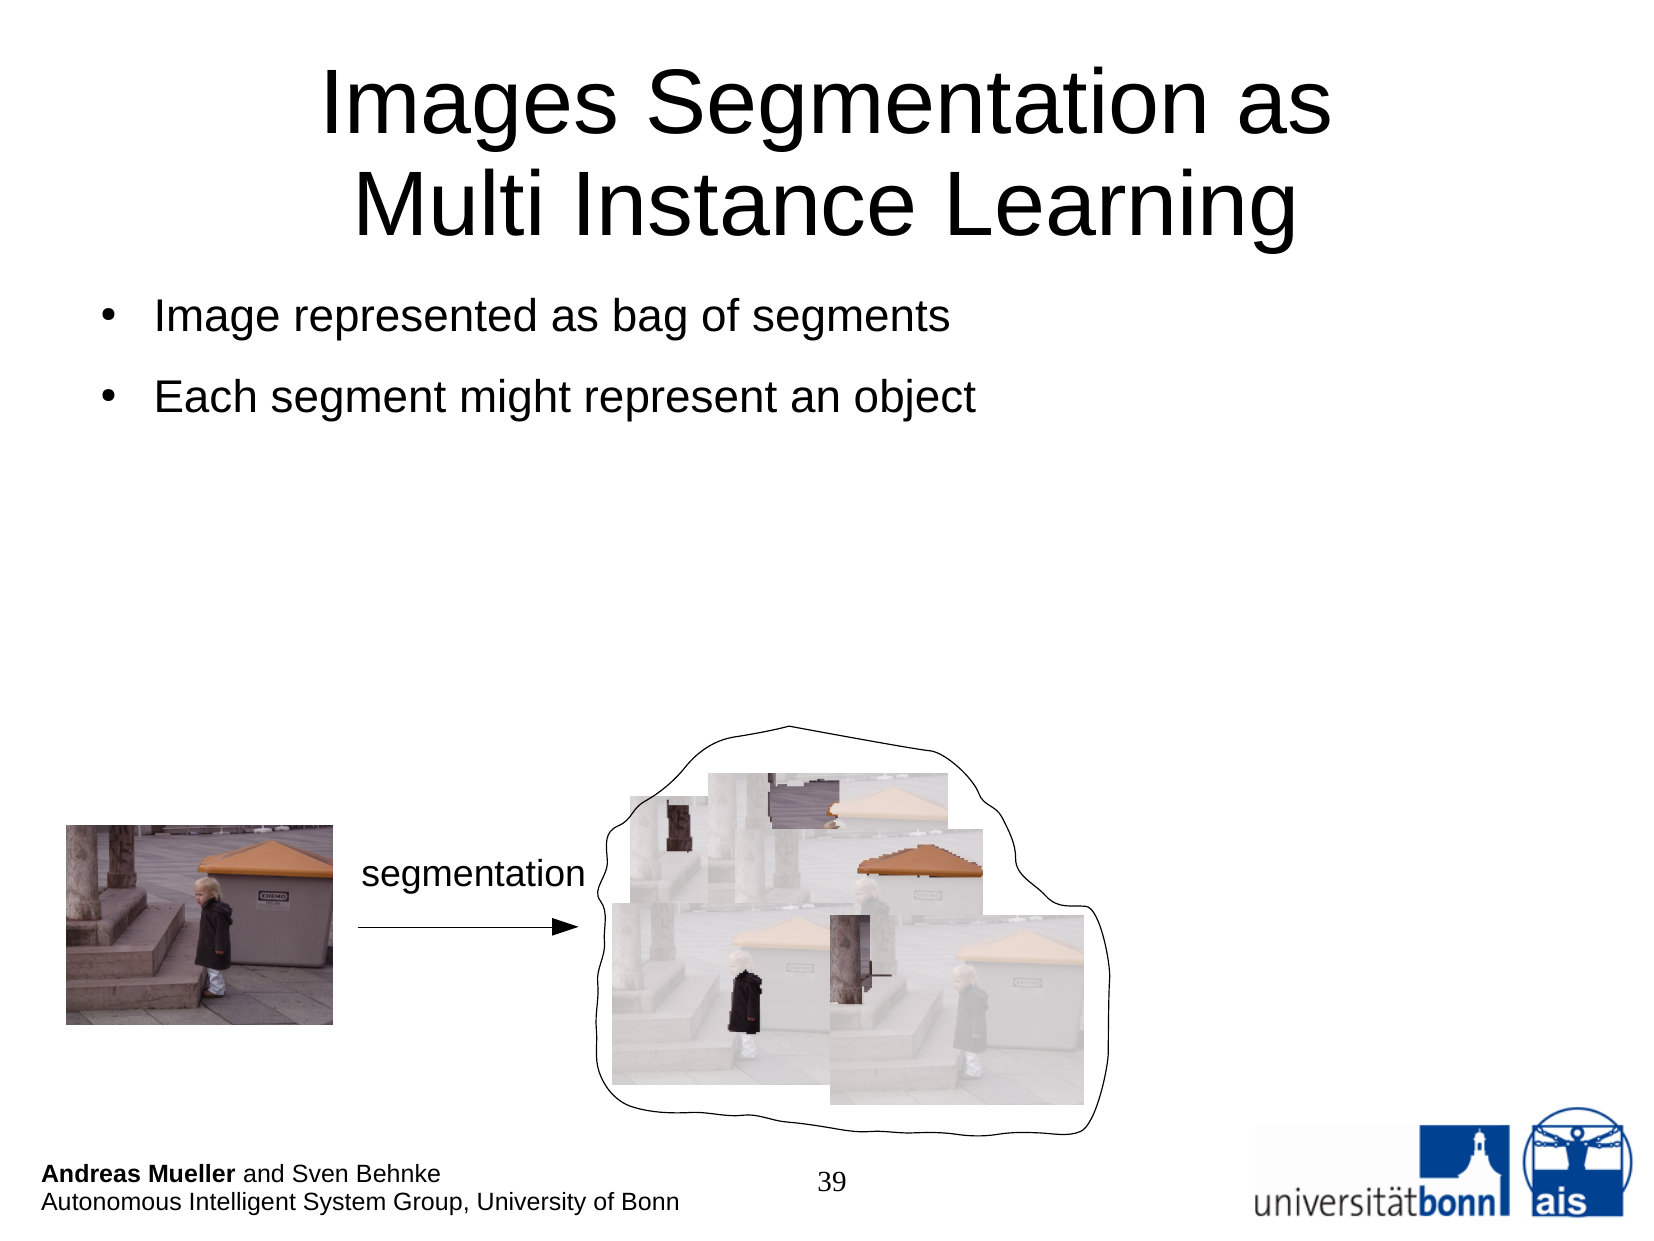

# Images Segmentation as Multi Instance Learning
Image represented as bag of segments
Each segment might represent an object
segmentation
Andreas Mueller, Sven Behnke University of Bonn
39